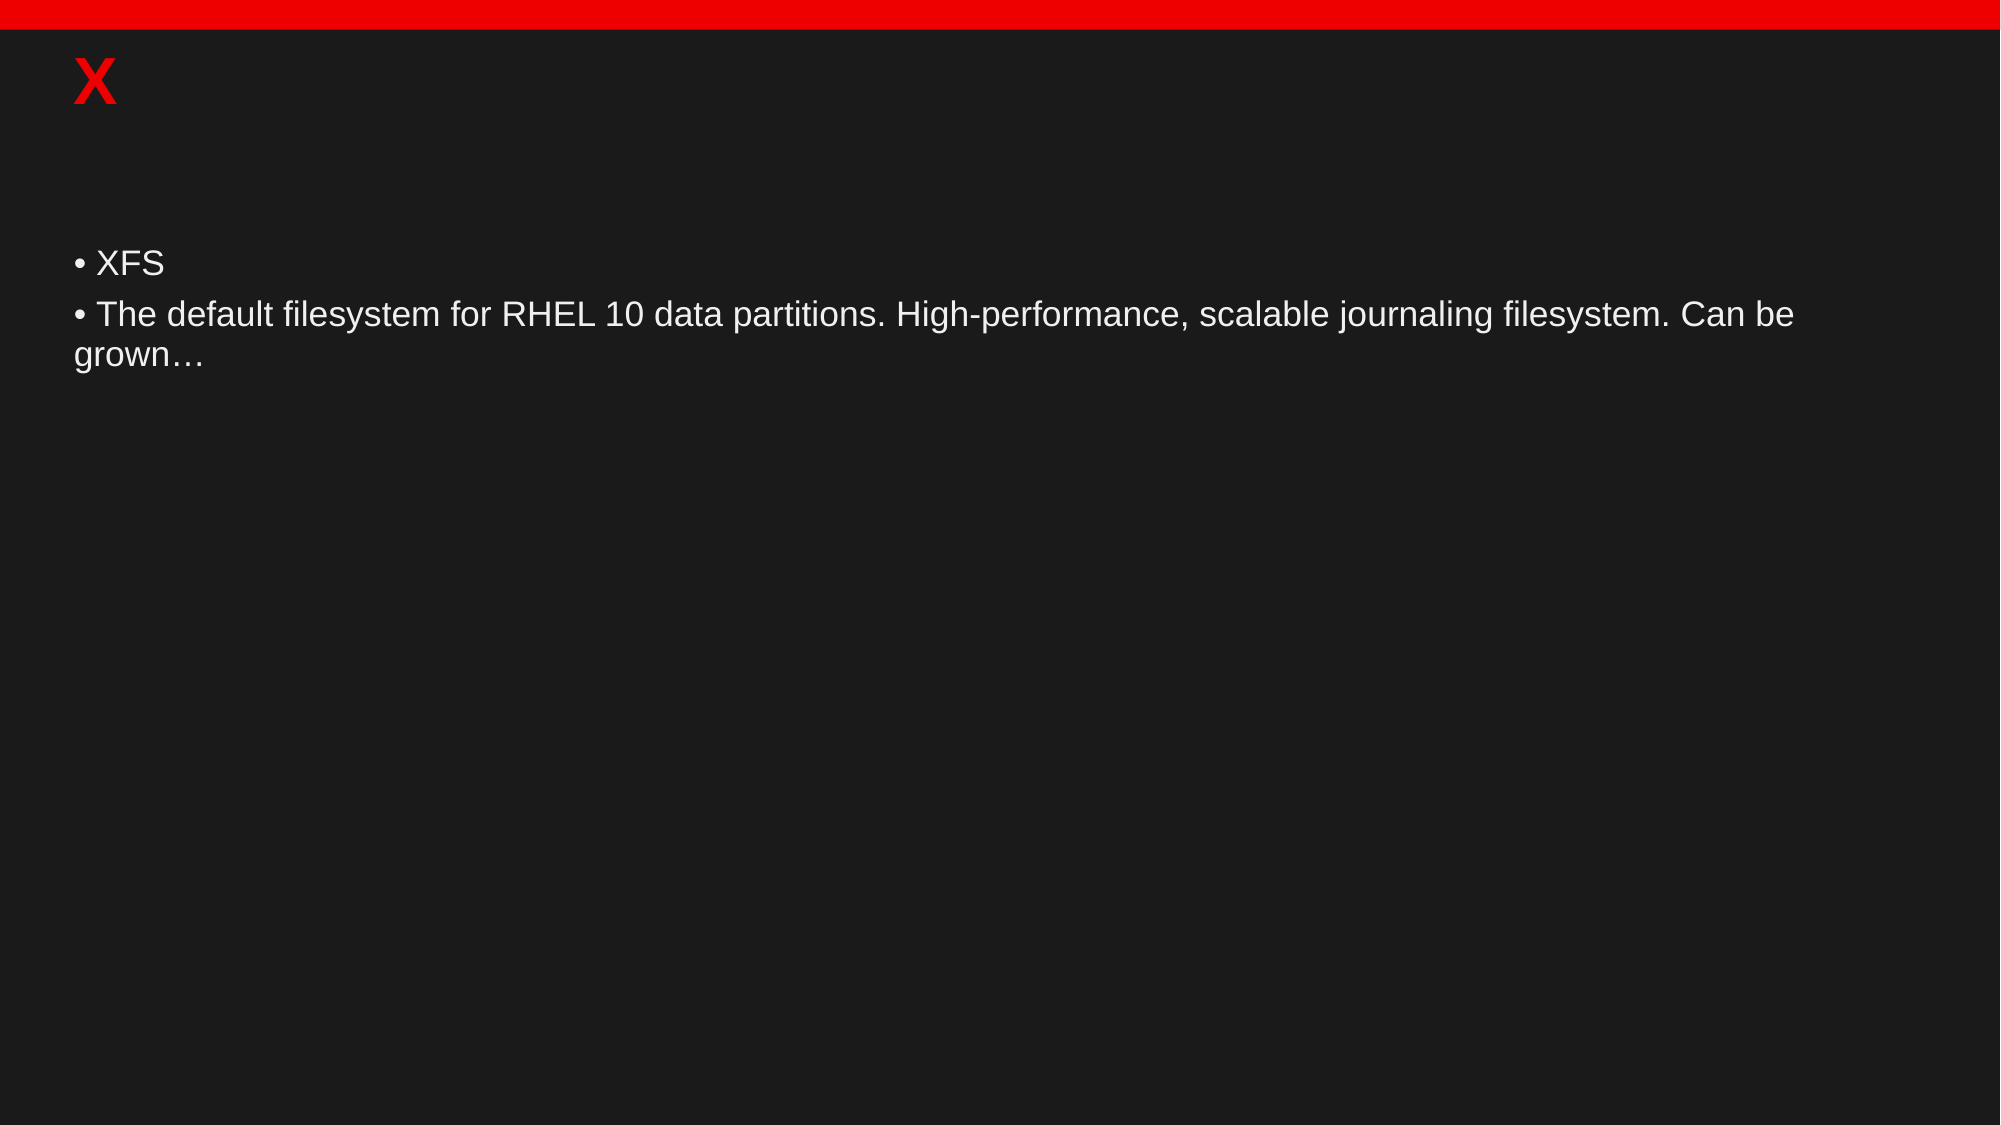

X
• XFS
• The default filesystem for RHEL 10 data partitions. High-performance, scalable journaling filesystem. Can be grown…